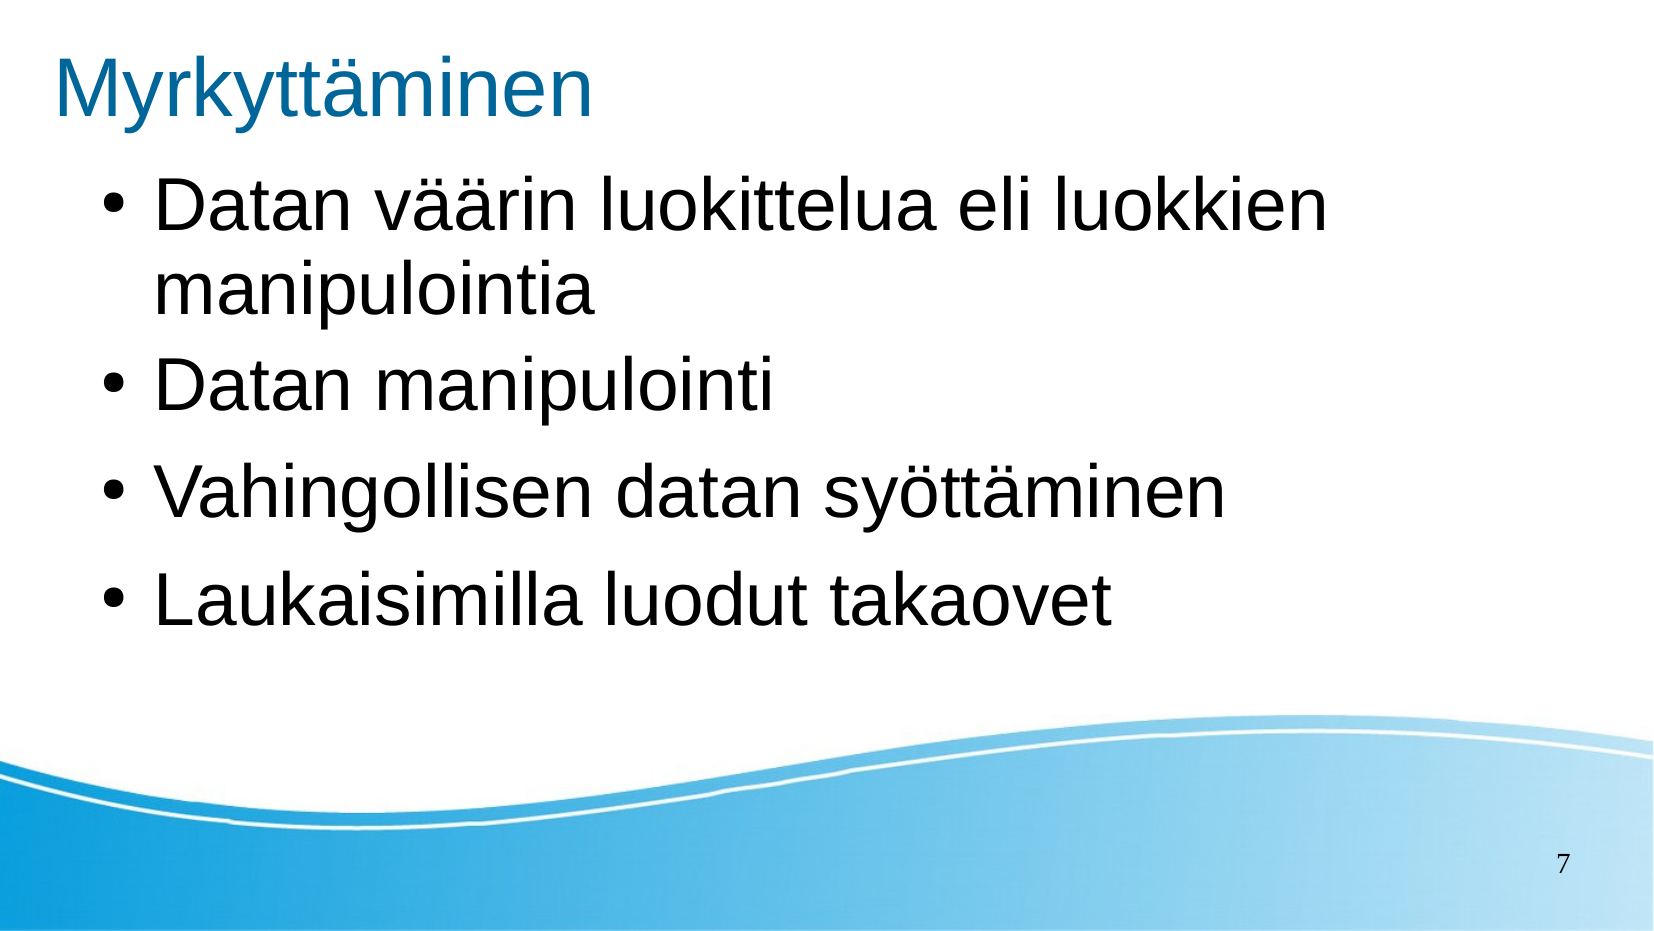

# Myrkyttäminen
Datan väärin luokittelua eli luokkien manipulointia
Datan manipulointi
Vahingollisen datan syöttäminen
Laukaisimilla luodut takaovet
7